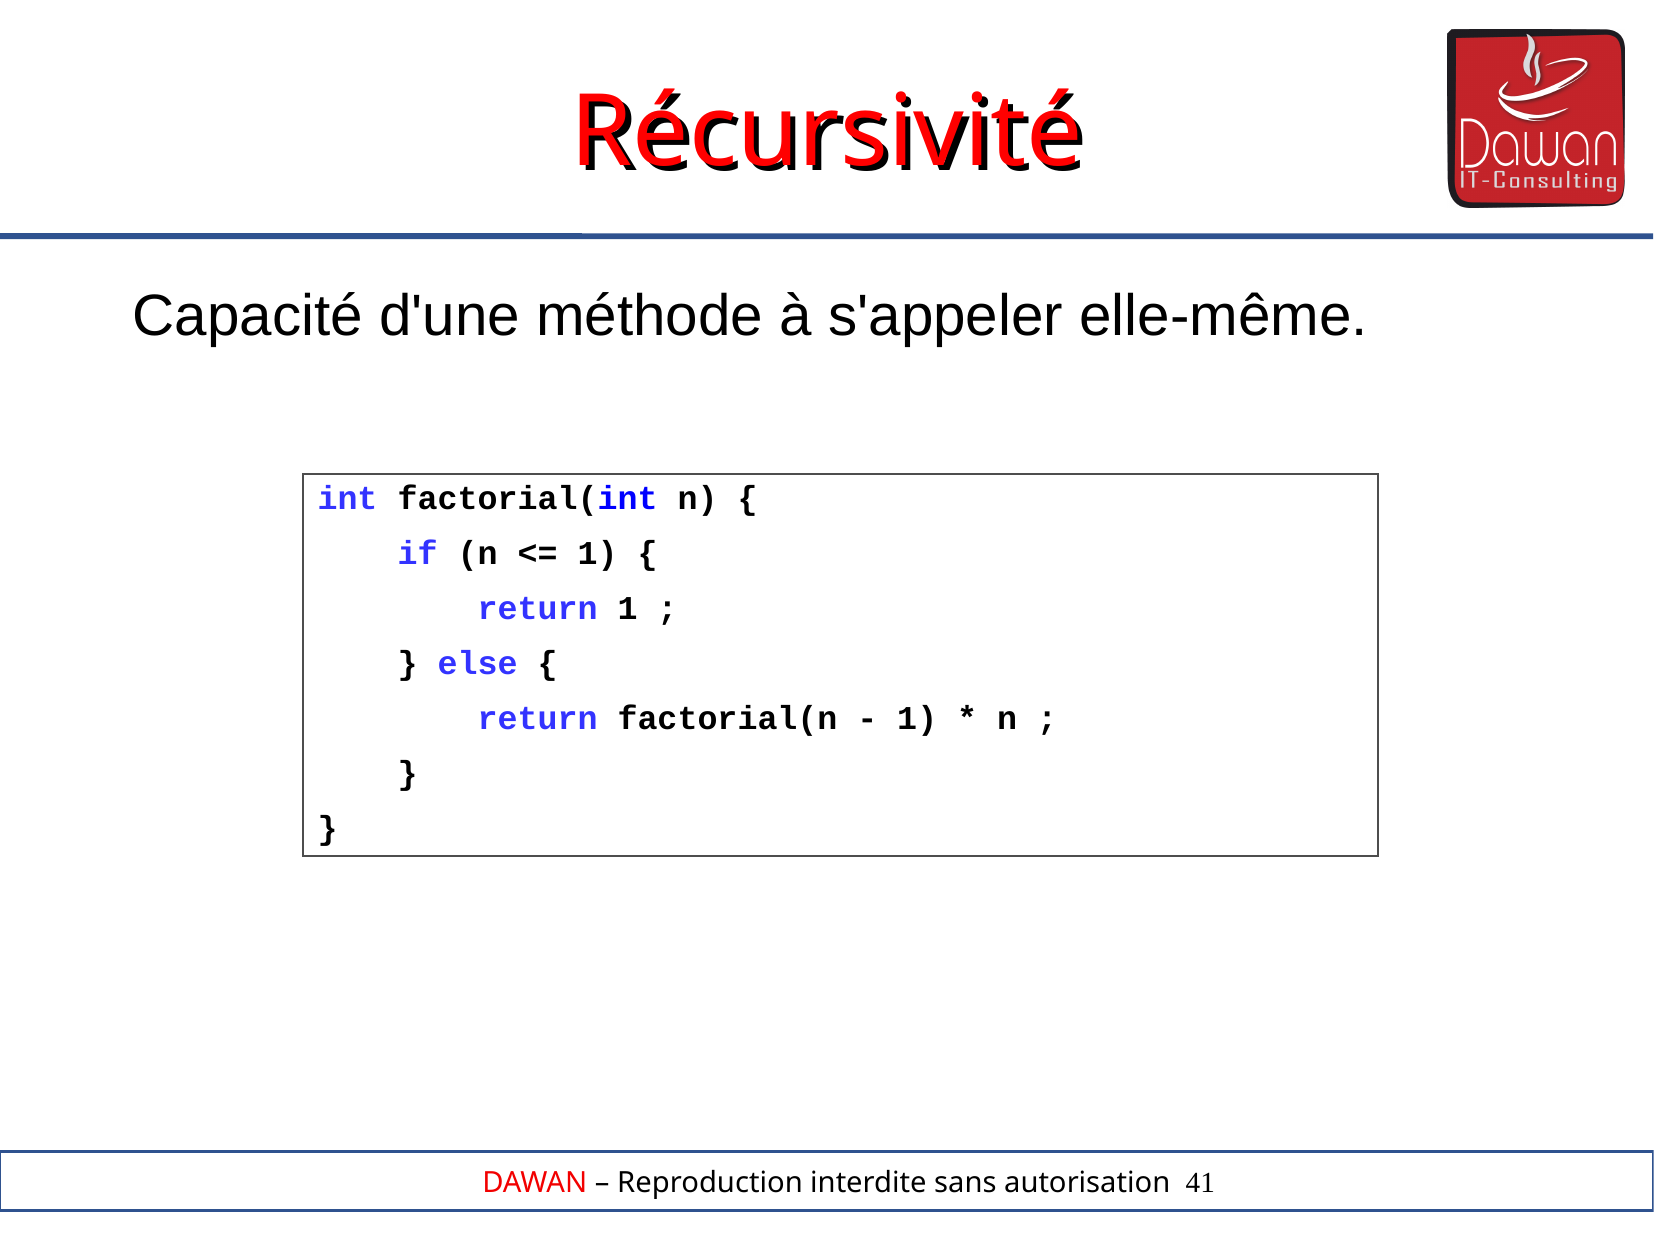

Récursivité
Capacité d'une méthode à s'appeler elle-même.
int factorial(int n) {
 if (n <= 1) {
 return 1 ;
 } else {
 return factorial(n - 1) * n ;
 }
}
37